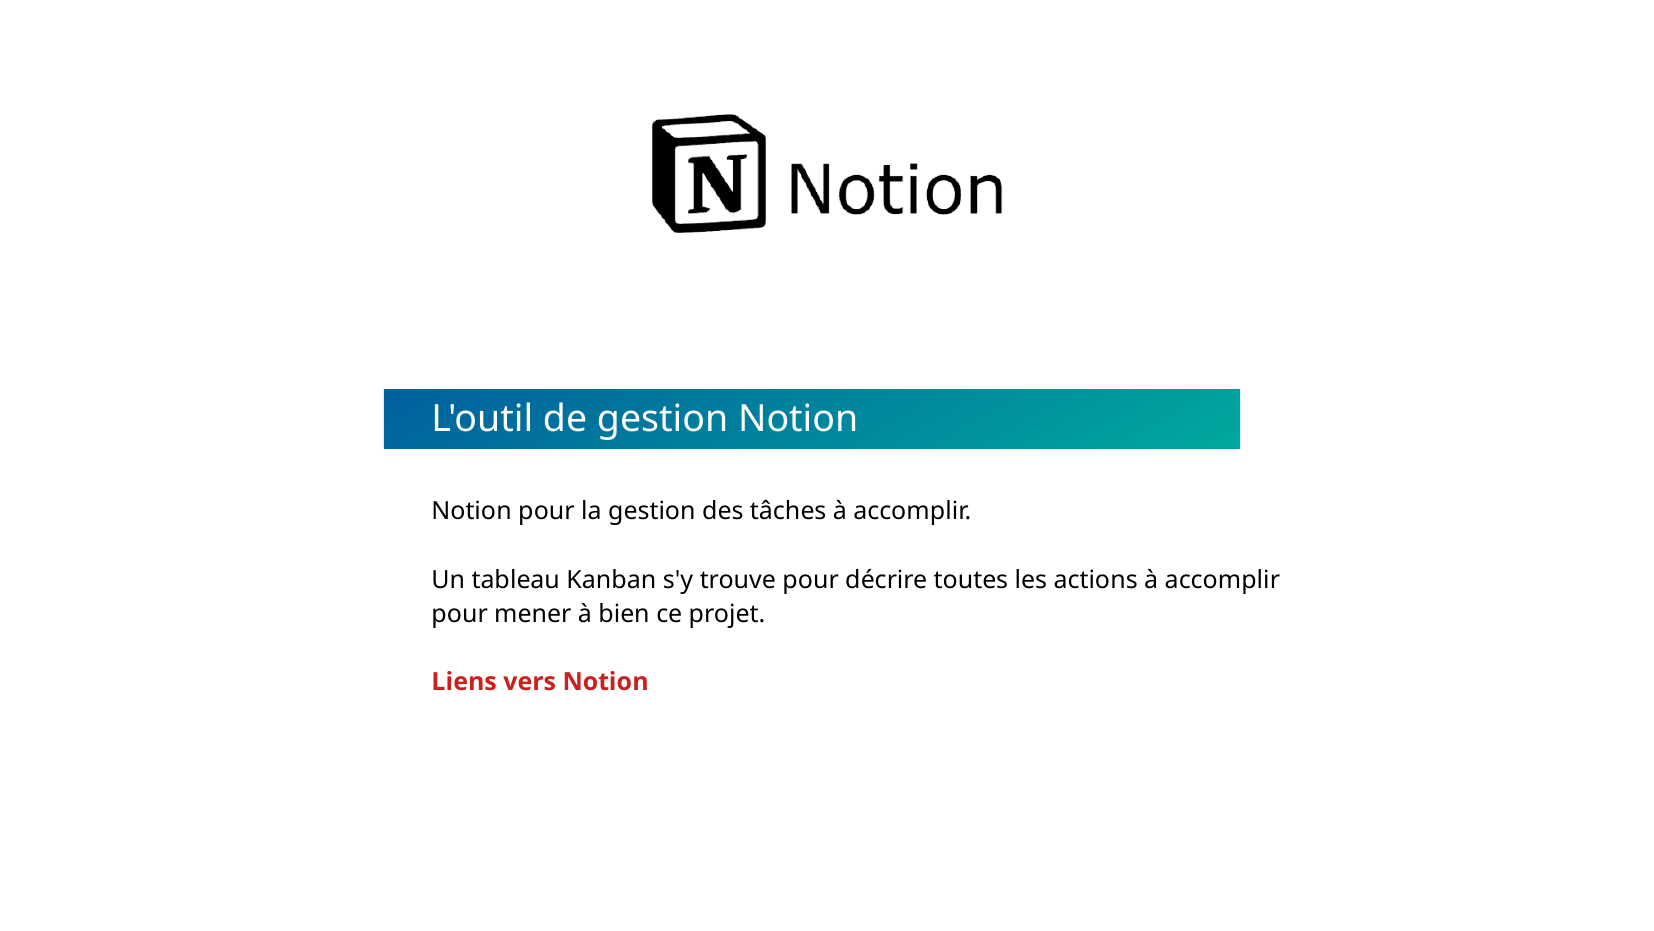

L'outil de gestion Notion
Notion pour la gestion des tâches à accomplir.
Un tableau Kanban s'y trouve pour décrire toutes les actions à accomplir
pour mener à bien ce projet.
Liens vers Notion